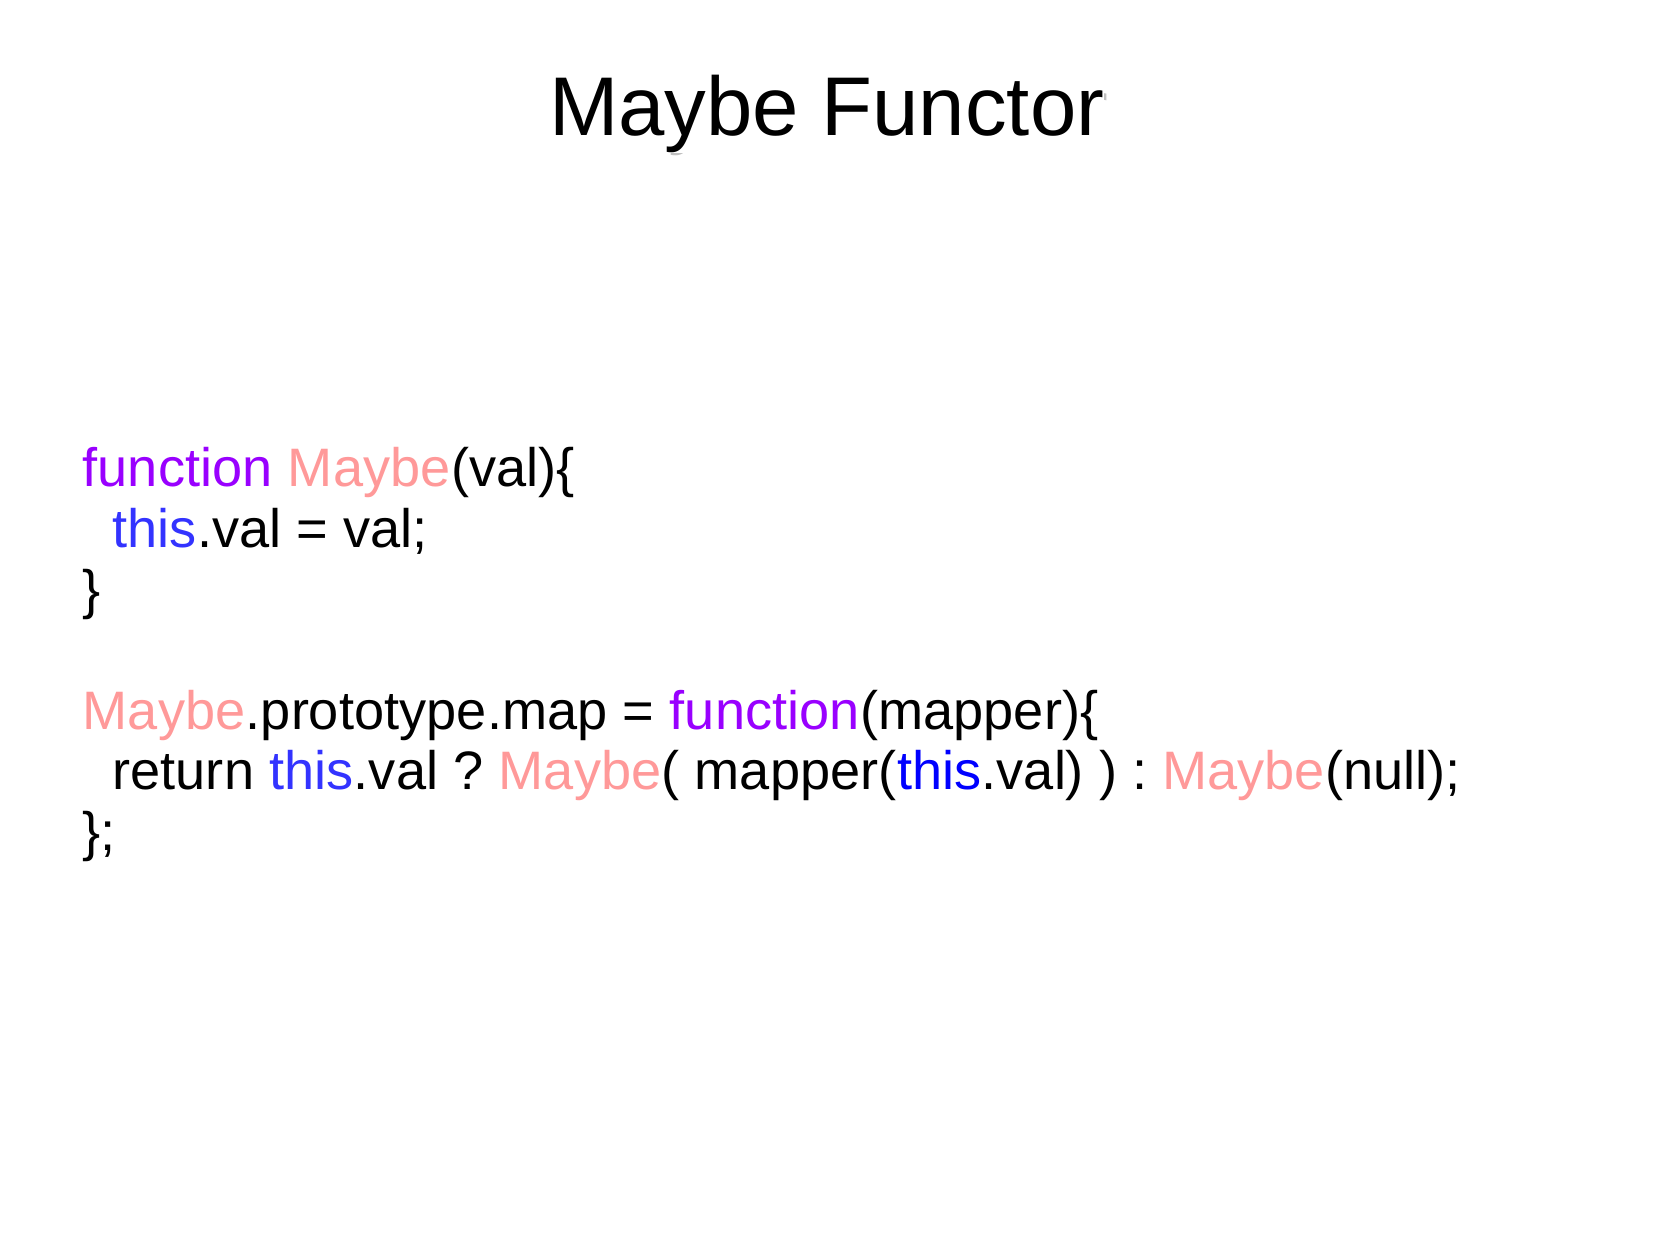

# Maybe Functor
function Maybe(val){
 this.val = val;
}
Maybe.prototype.map = function(mapper){
 return this.val ? Maybe( mapper(this.val) ) : Maybe(null);
};